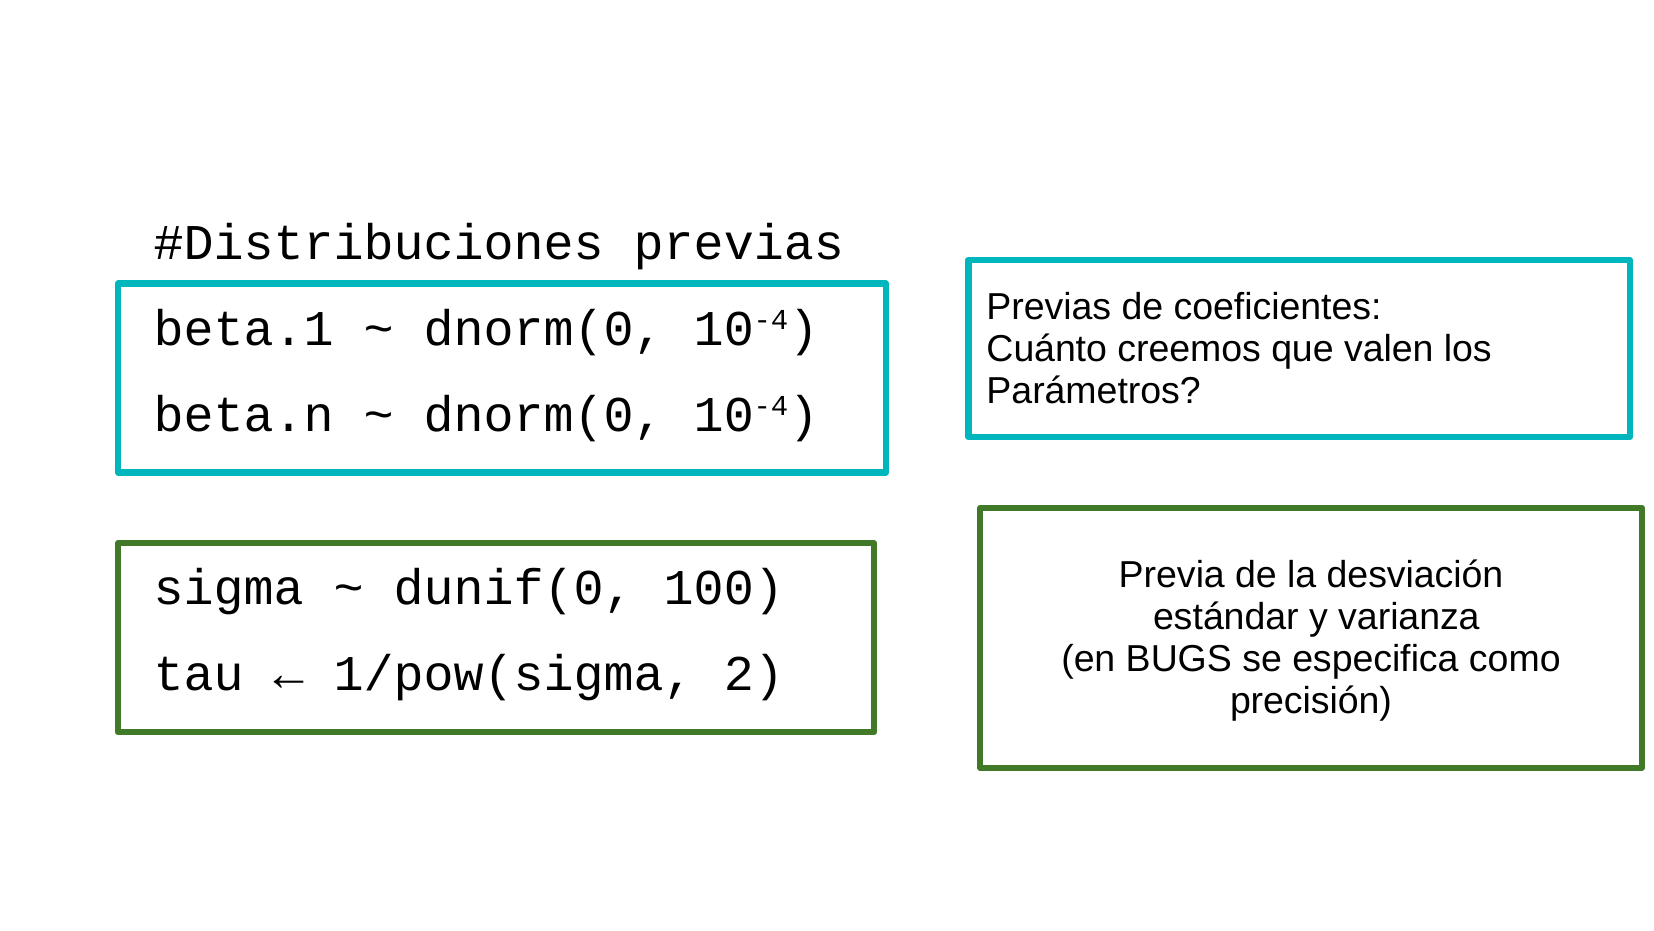

# #Distribuciones previas
beta.1 ~ dnorm(0, 10-4)
beta.n ~ dnorm(0, 10-4)
sigma ~ dunif(0, 100)
tau ← 1/pow(sigma, 2)
Previas de coeficientes:
Cuánto creemos que valen los
Parámetros?
Previa de la desviación
 estándar y varianza
(en BUGS se especifica como
precisión)